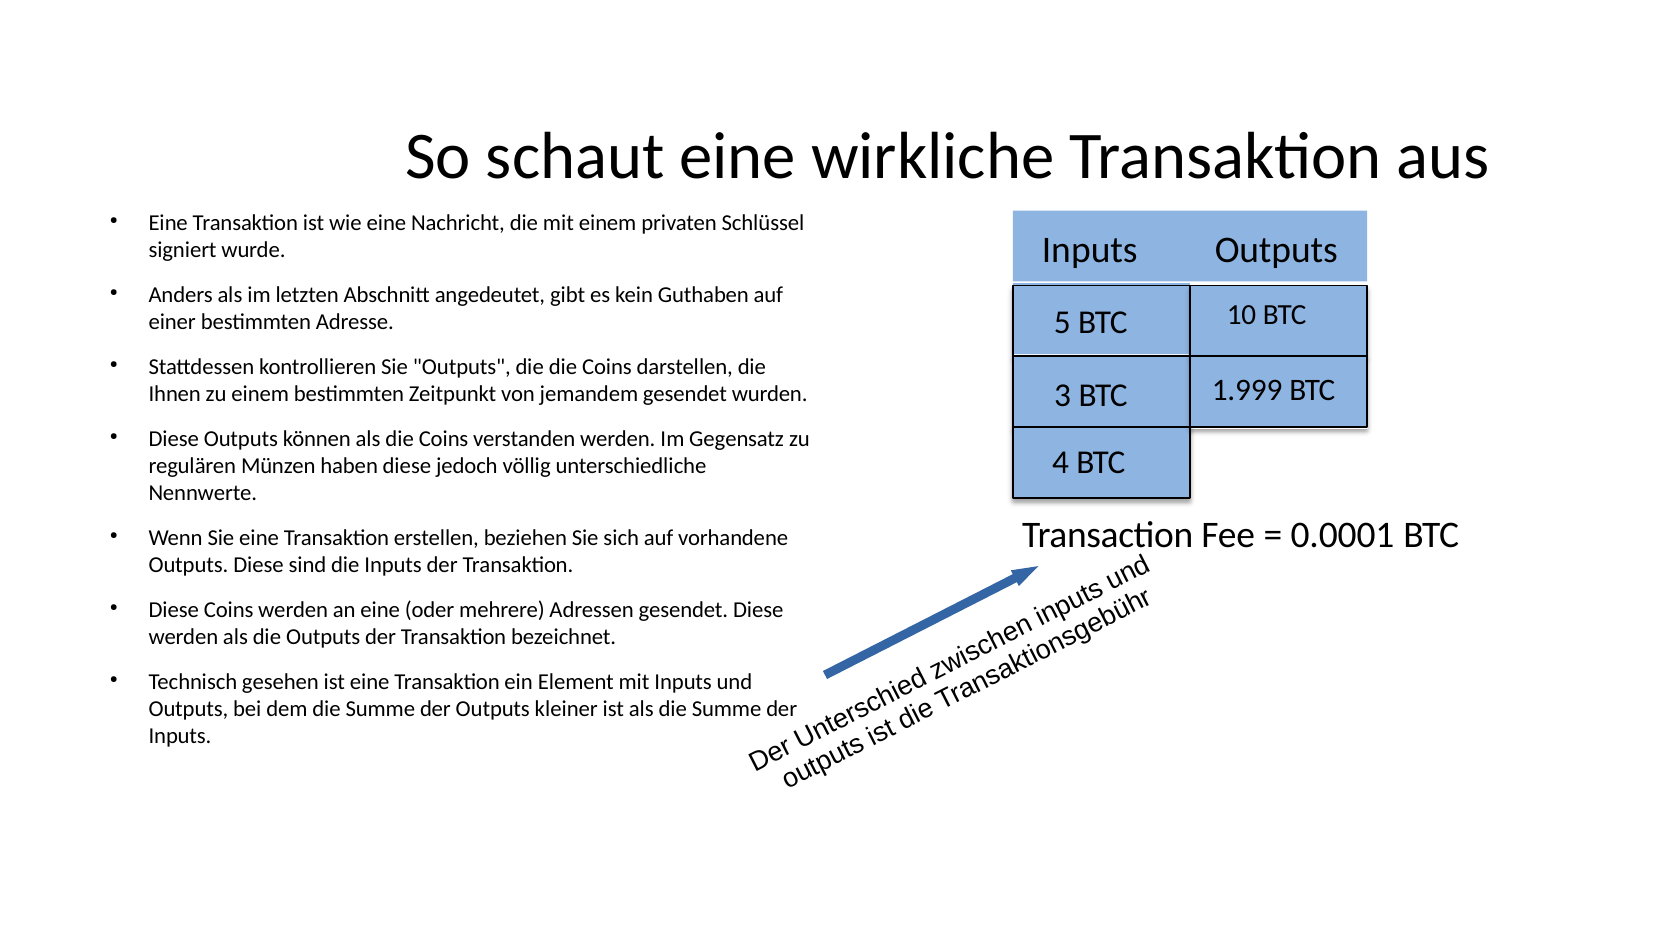

# So schaut eine wirkliche Transaktion aus
Eine Transaktion ist wie eine Nachricht, die mit einem privaten Schlüssel signiert wurde.
Anders als im letzten Abschnitt angedeutet, gibt es kein Guthaben auf einer bestimmten Adresse.
Stattdessen kontrollieren Sie "Outputs", die die Coins darstellen, die Ihnen zu einem bestimmten Zeitpunkt von jemandem gesendet wurden.
Diese Outputs können als die Coins verstanden werden. Im Gegensatz zu regulären Münzen haben diese jedoch völlig unterschiedliche Nennwerte.
Wenn Sie eine Transaktion erstellen, beziehen Sie sich auf vorhandene Outputs. Diese sind die Inputs der Transaktion.
Diese Coins werden an eine (oder mehrere) Adressen gesendet. Diese werden als die Outputs der Transaktion bezeichnet.
Technisch gesehen ist eine Transaktion ein Element mit Inputs und Outputs, bei dem die Summe der Outputs kleiner ist als die Summe der Inputs.
Inputs
Outputs
10 BTC
5 BTC
1.999 BTC
3 BTC
4 BTC
Transaction Fee = 0.0001 BTC
Der Unterschied zwischen inputs und
outputs ist die Transaktionsgebühr